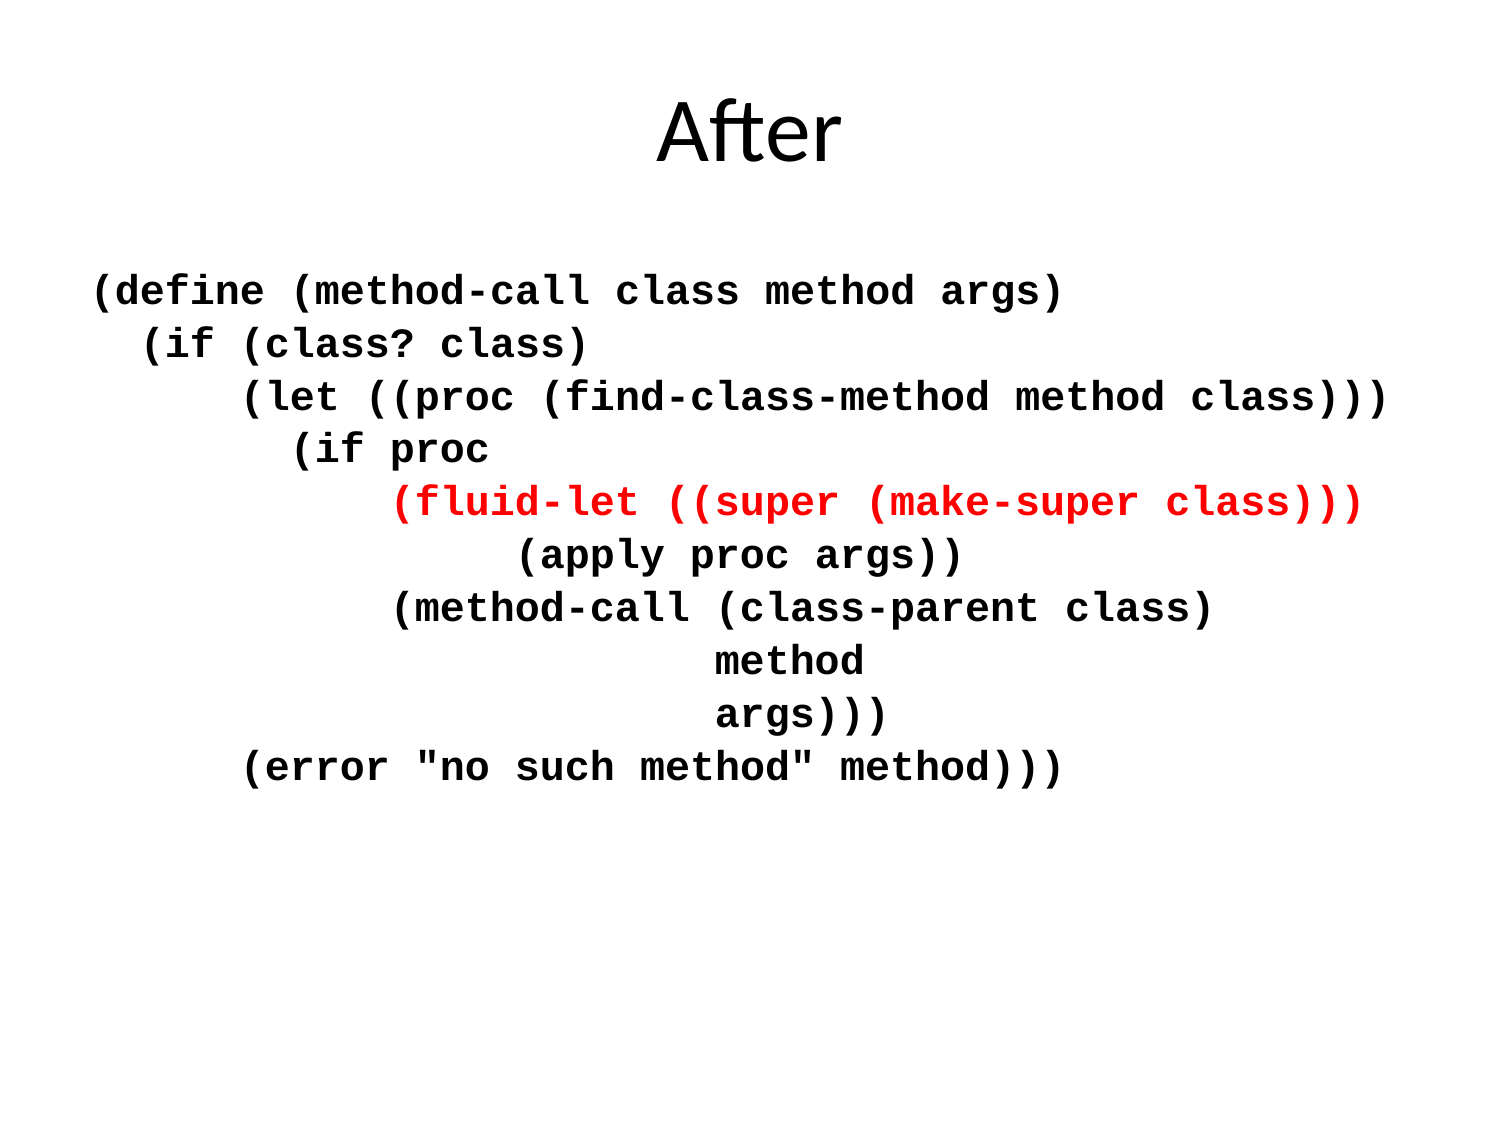

# After
(define (method-call class method args)
 (if (class? class)
 (let ((proc (find-class-method method class)))
 (if proc
 (fluid-let ((super (make-super class)))
 (apply proc args))
 (method-call (class-parent class)
 method
 args)))
 (error "no such method" method)))